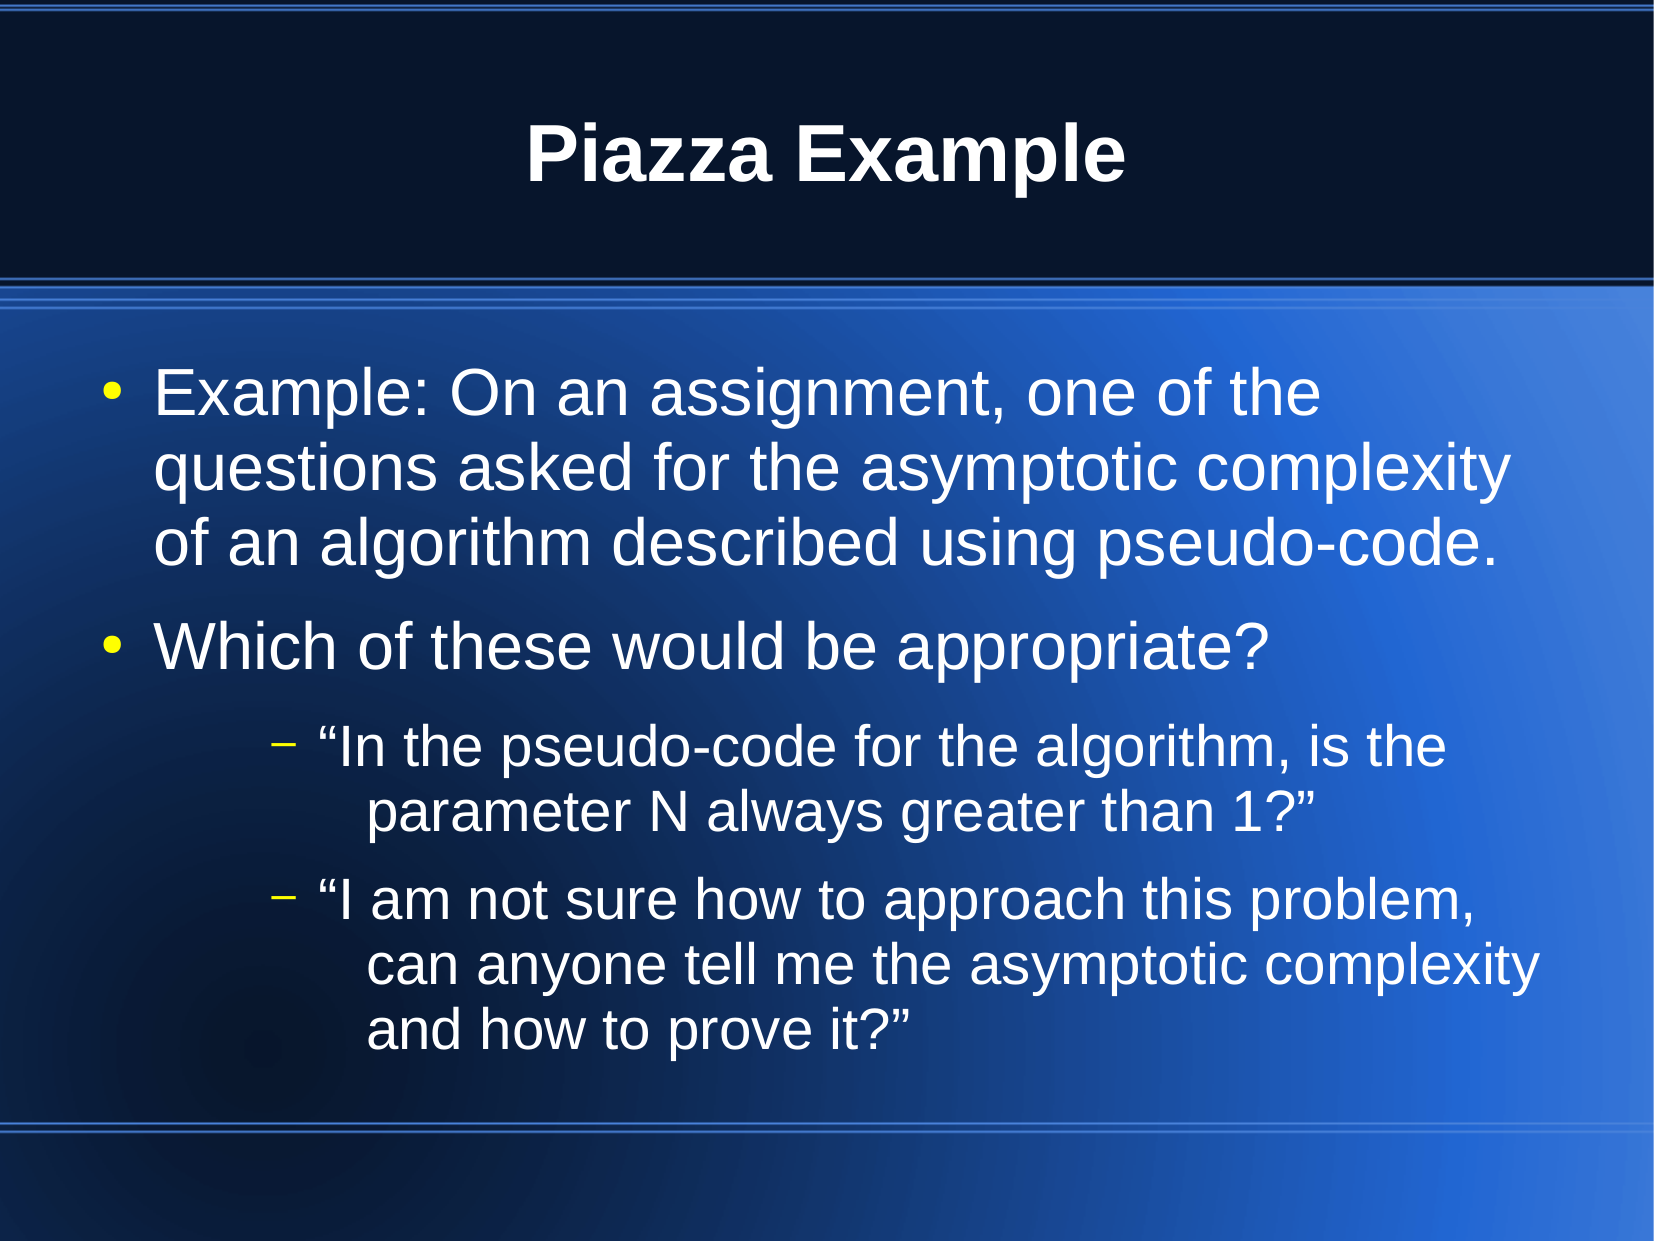

# Piazza Example
Example: On an assignment, one of the questions asked for the asymptotic complexity of an algorithm described using pseudo-code.
Which of these would be appropriate?
“In the pseudo-code for the algorithm, is the parameter N always greater than 1?”
“I am not sure how to approach this problem, can anyone tell me the asymptotic complexity and how to prove it?”